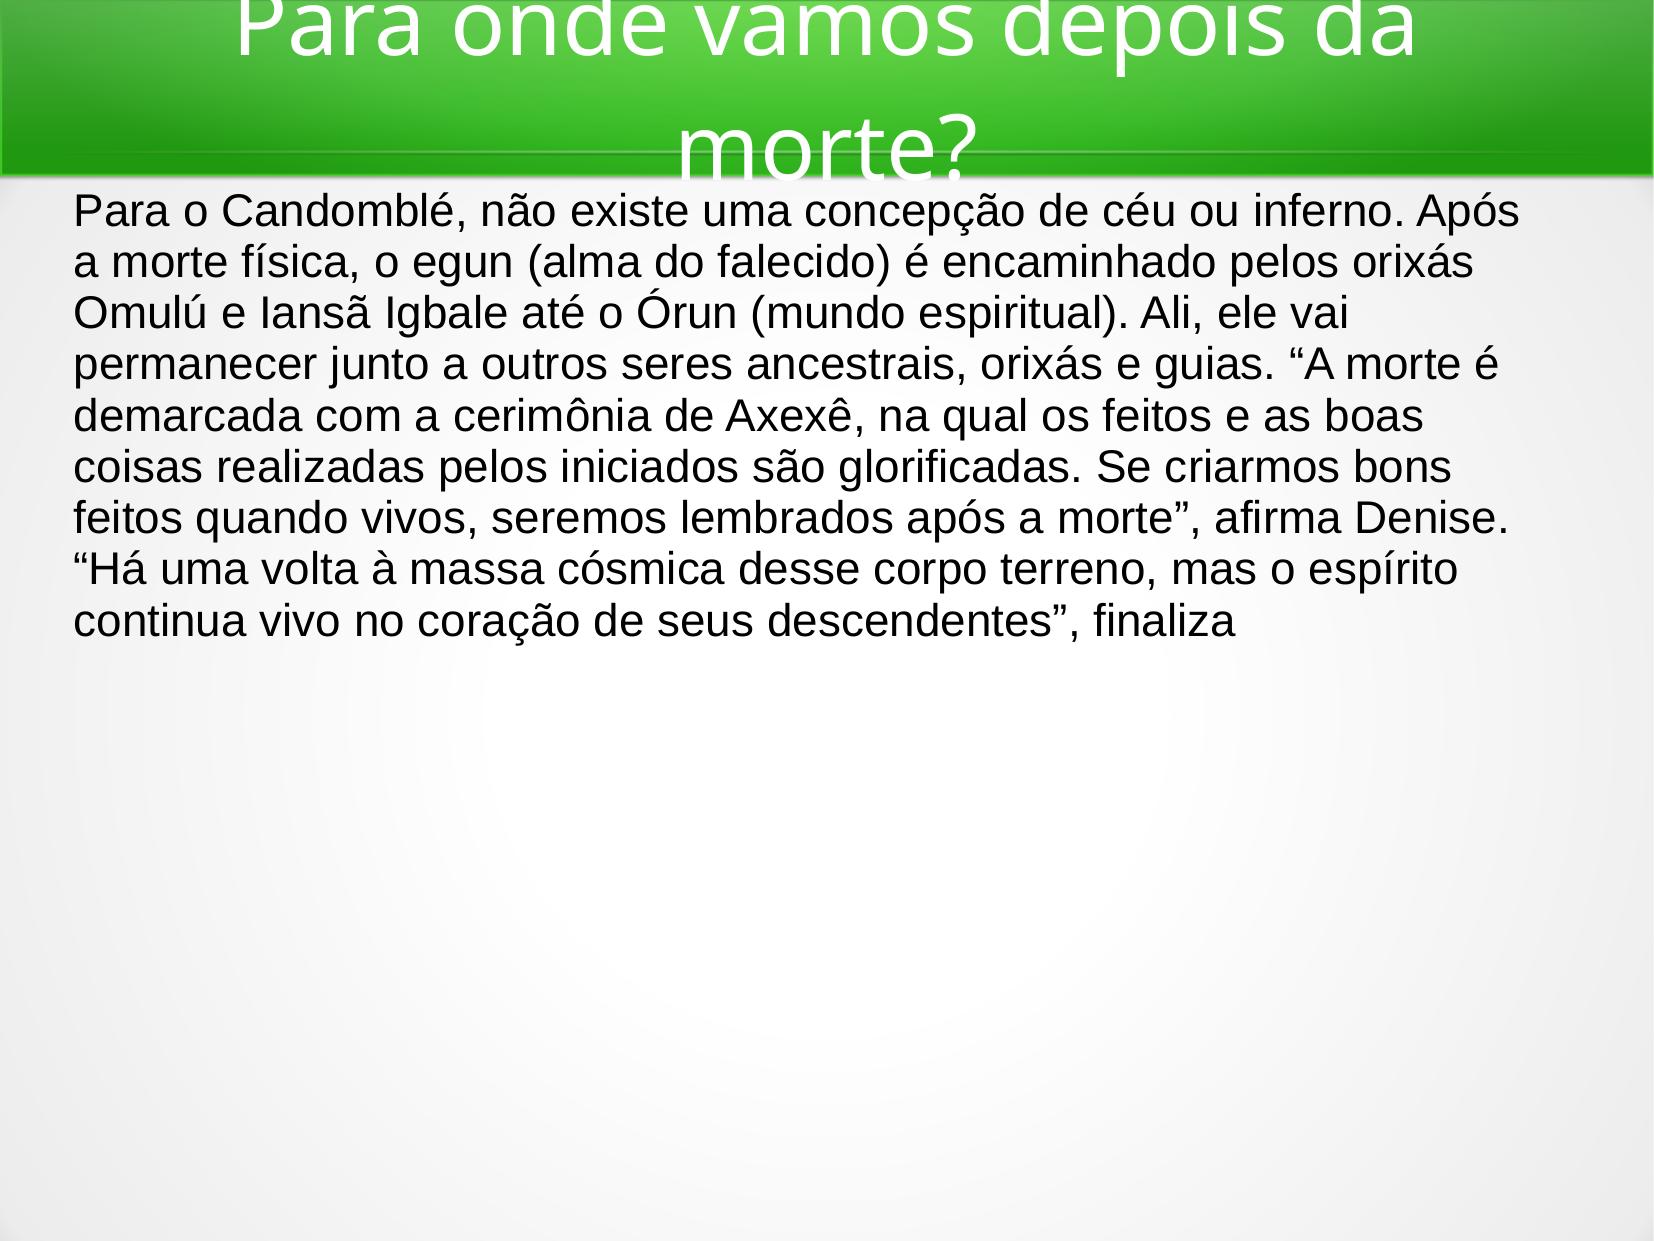

# Para onde vamos depois da morte?
Para o Candomblé, não existe uma concepção de céu ou inferno. Após a morte física, o egun (alma do falecido) é encaminhado pelos orixás Omulú e Iansã Igbale até o Órun (mundo espiritual). Ali, ele vai permanecer junto a outros seres ancestrais, orixás e guias. “A morte é demarcada com a cerimônia de Axexê, na qual os feitos e as boas coisas realizadas pelos iniciados são glorificadas. Se criarmos bons feitos quando vivos, seremos lembrados após a morte”, afirma Denise. “Há uma volta à massa cósmica desse corpo terreno, mas o espírito continua vivo no coração de seus descendentes”, finaliza